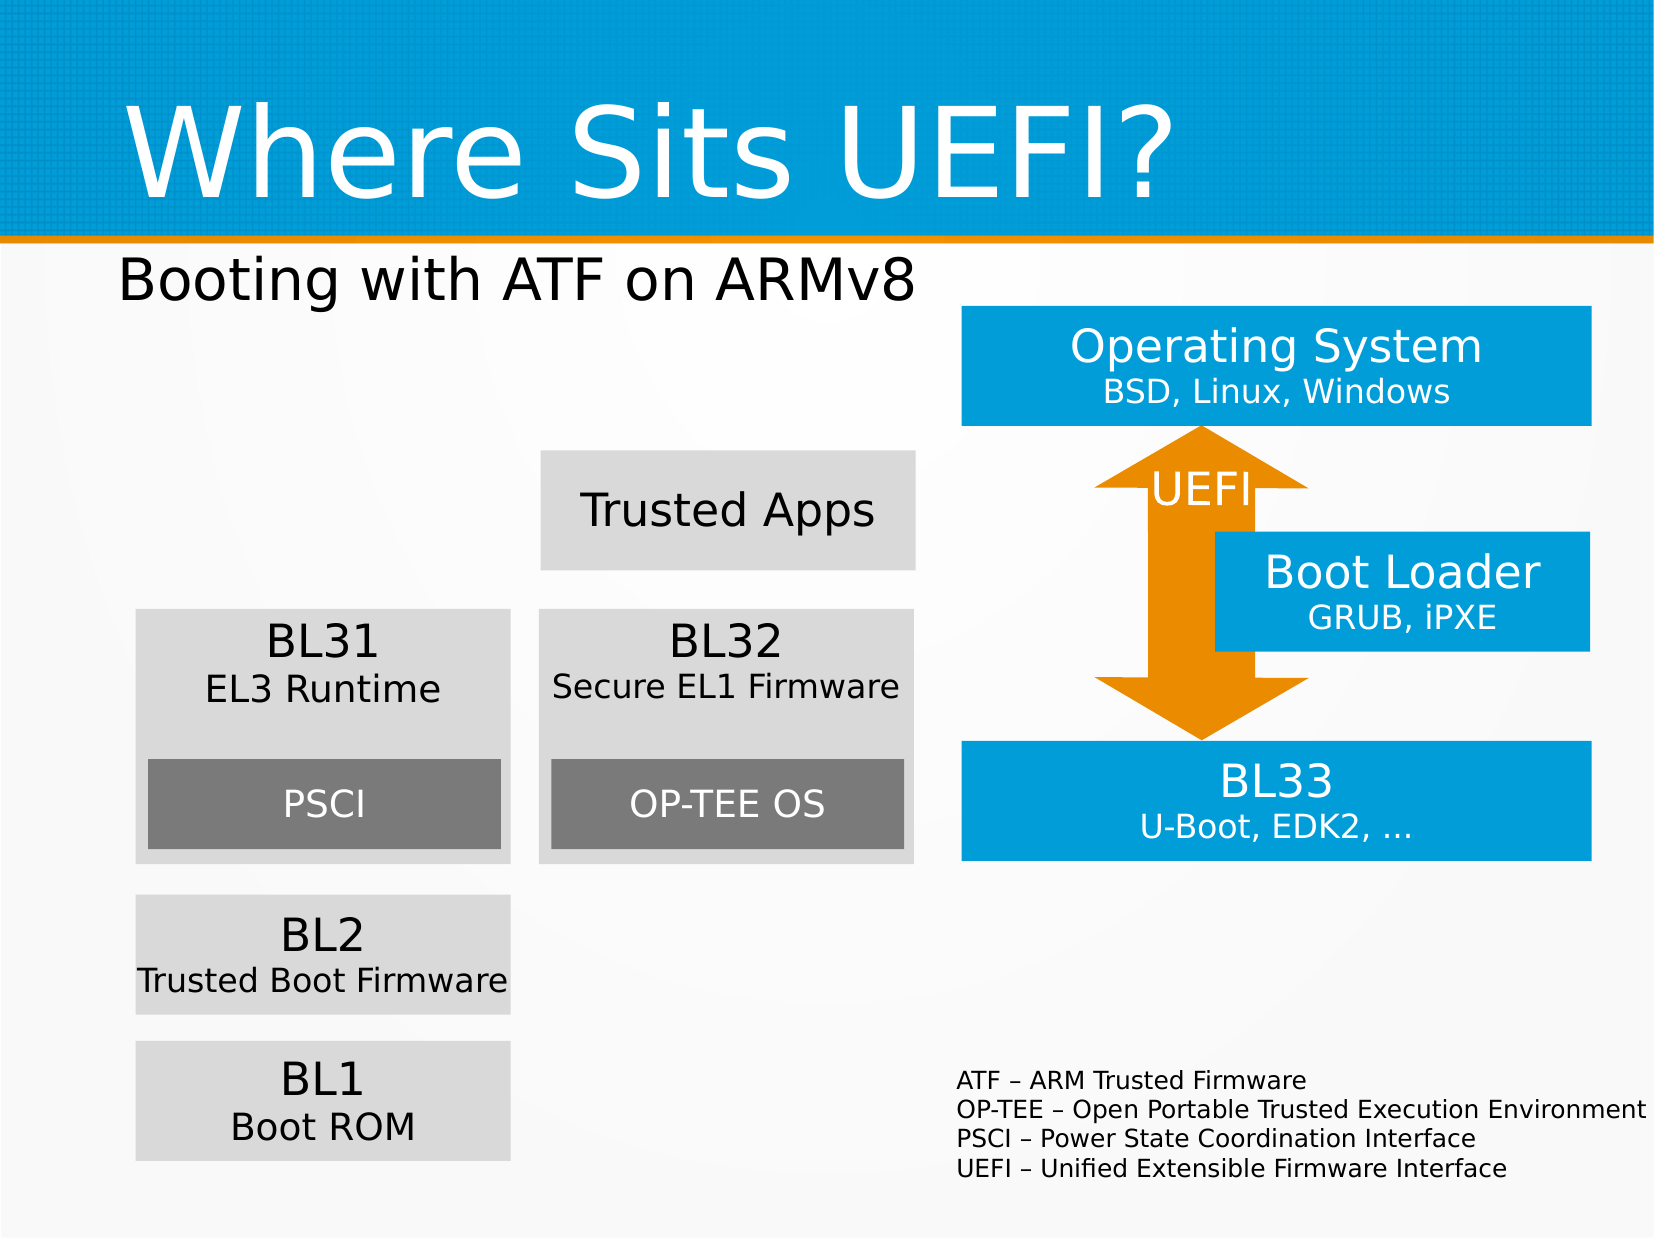

# Where Sits UEFI?
Booting with ATF on ARMv8
Operating System
BSD, Linux, Windows
UEFI
Trusted Apps
Boot Loader
GRUB, iPXE
BL31
EL3 Runtime
BL32
Secure EL1 Firmware
BL33
U-Boot, EDK2, ...
PSCI
OP-TEE OS
BL2
Trusted Boot Firmware
BL1
Boot ROM
ATF – ARM Trusted Firmware
OP-TEE – Open Portable Trusted Execution Environment
PSCI – Power State Coordination Interface
UEFI – Unified Extensible Firmware Interface